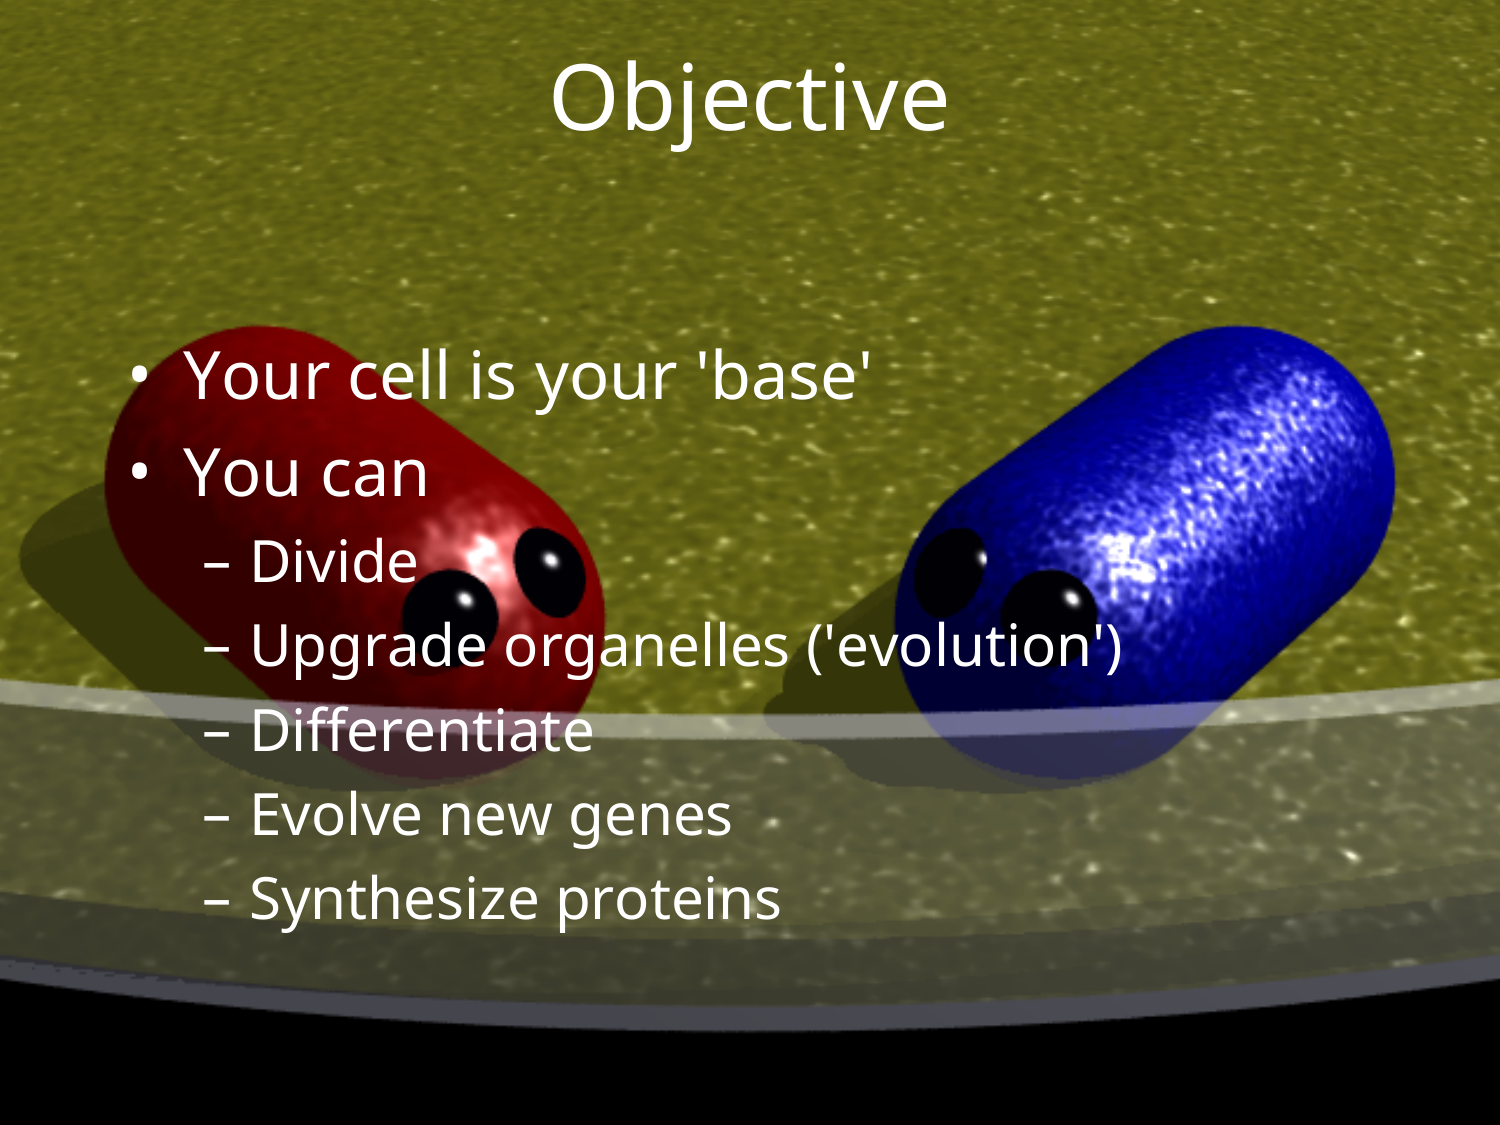

# Objective
Your cell is your 'base'
You can
Divide
Upgrade organelles ('evolution')
Differentiate
Evolve new genes
Synthesize proteins